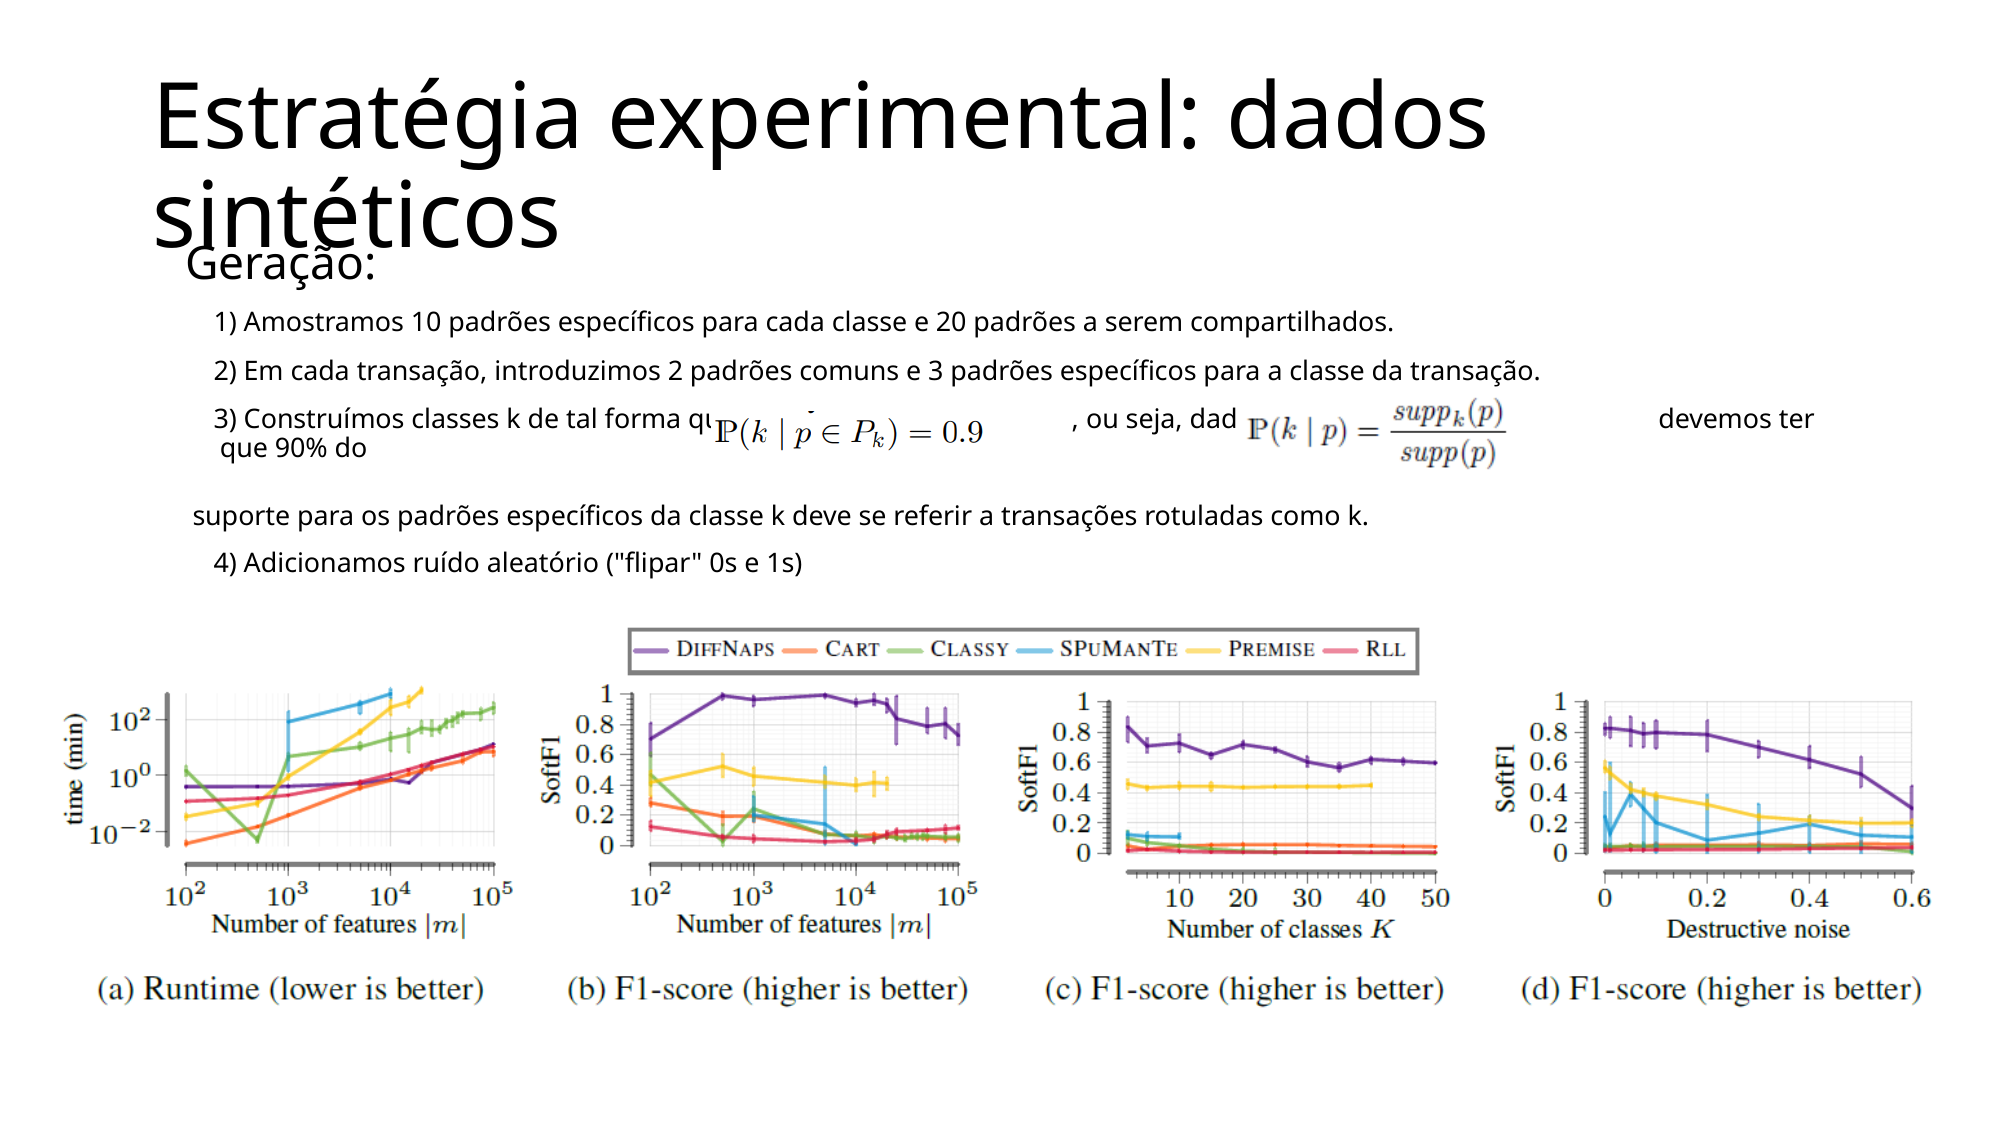

# Estratégia experimental: dados sintéticos
Geração:
 1) Amostramos 10 padrões específicos para cada classe e 20 padrões a serem compartilhados.
    2) Em cada transação, introduzimos 2 padrões comuns e 3 padrões específicos para a classe da transação.
    3) Construímos classes k de tal forma que   , ou seja, dado que devemos ter que 90% do
 suporte para os padrões específicos da classe k deve se referir a transações rotuladas como k.
    4) Adicionamos ruído aleatório ("flipar" 0s e 1s)